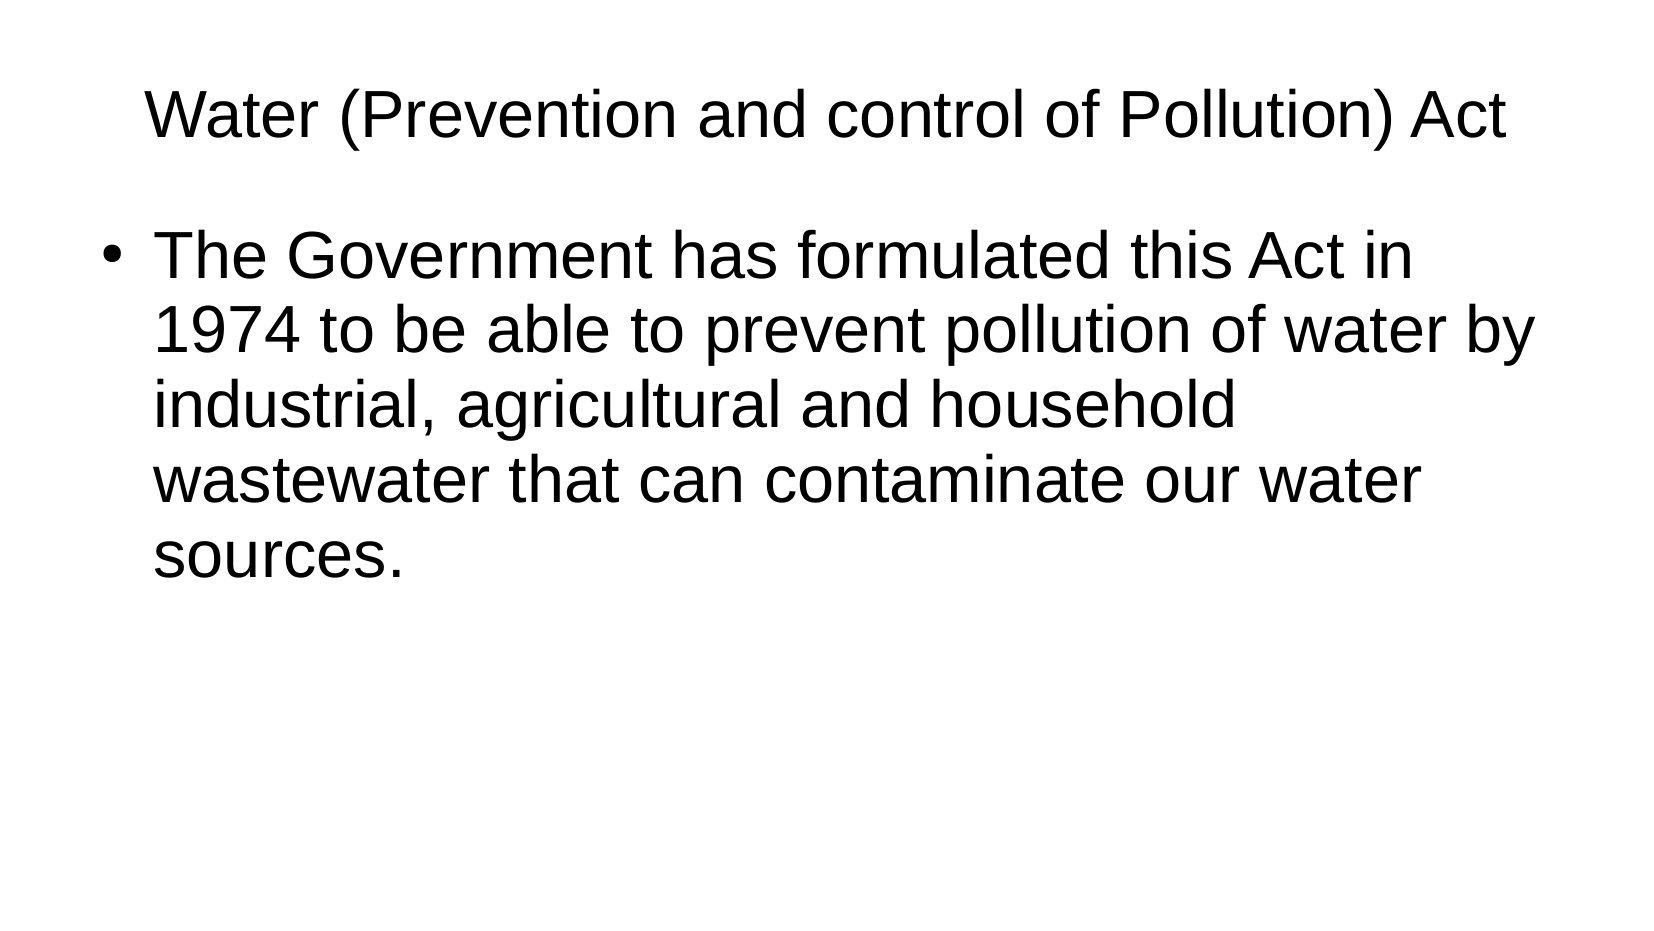

# Water (Prevention and control of Pollution) Act
The Government has formulated this Act in 1974 to be able to prevent pollution of water by industrial, agricultural and household wastewater that can contaminate our water sources.